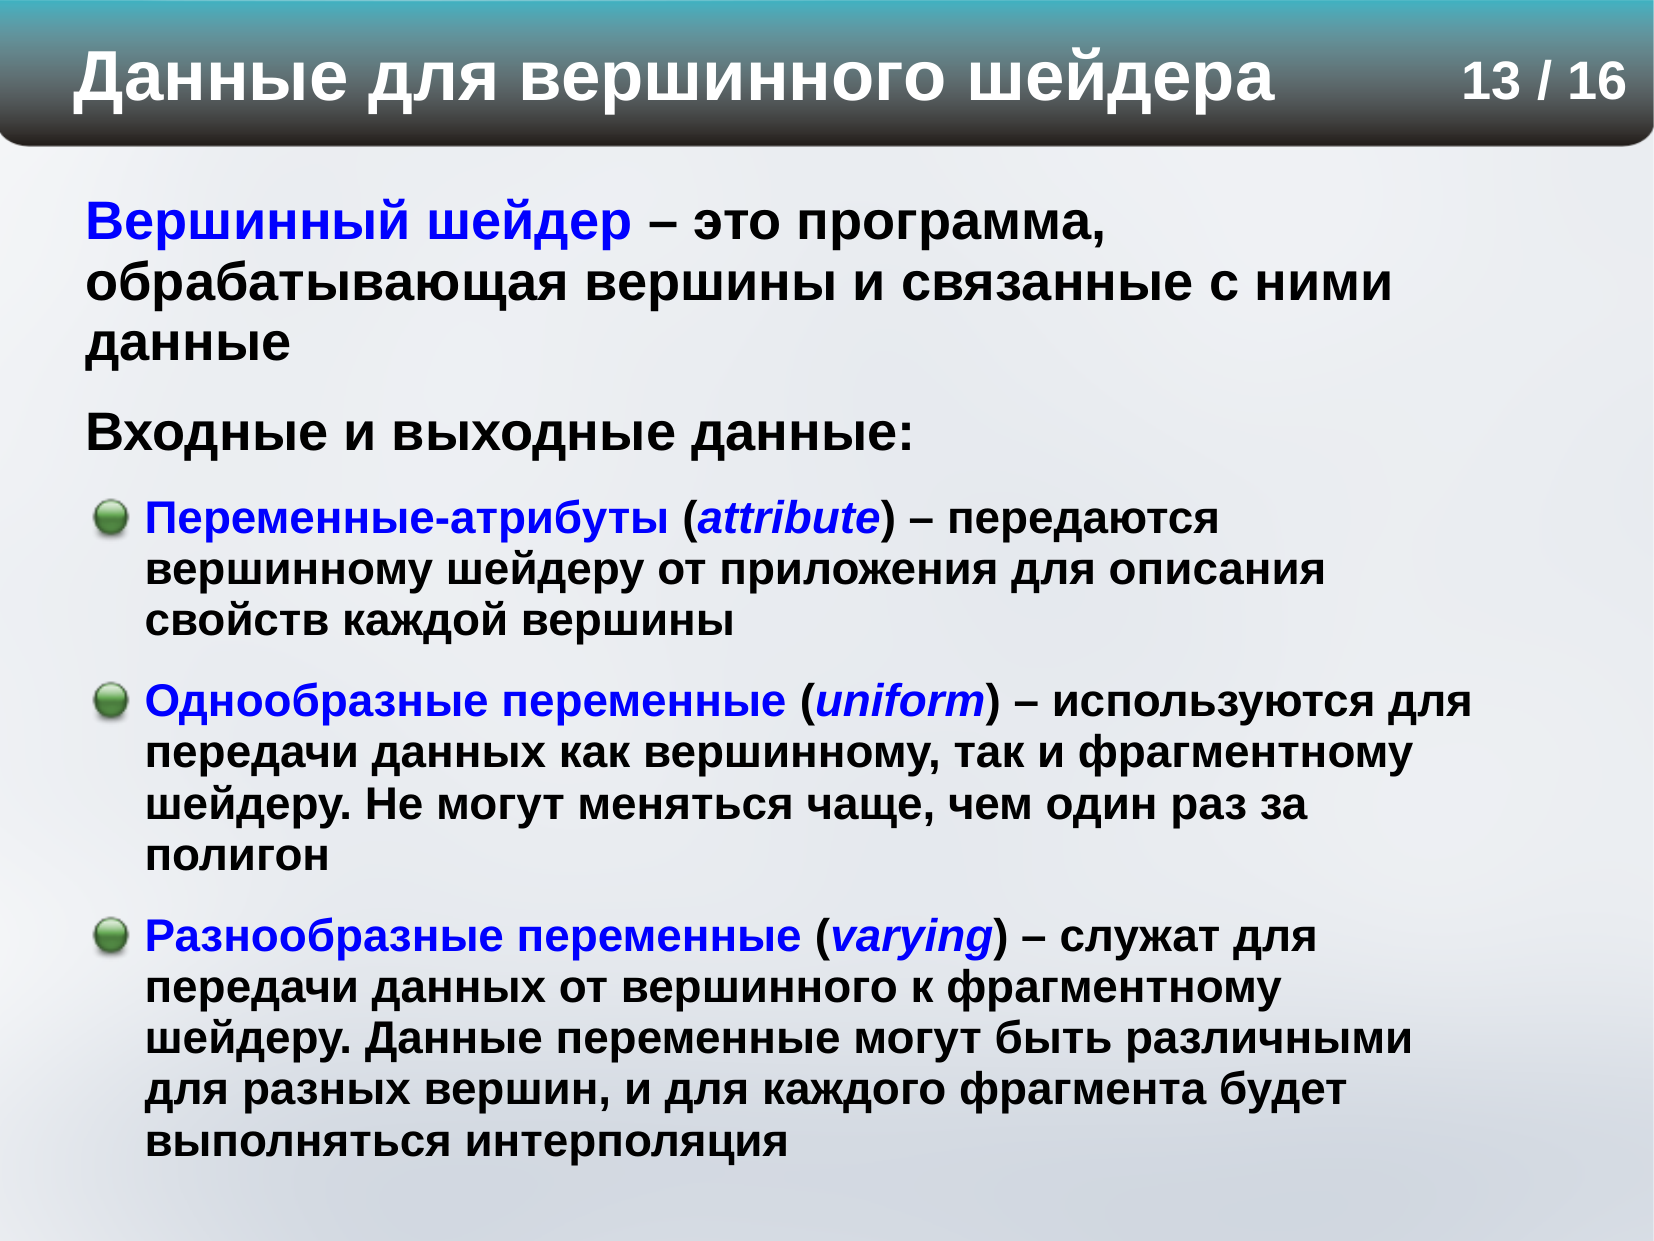

Данные для вершинного шейдера
Вершинный шейдер – это программа, обрабатывающая вершины и связанные с ними данные
Входные и выходные данные:
Переменные-атрибуты (attribute) – передаются вершинному шейдеру от приложения для описания свойств каждой вершины
Однообразные переменные (uniform) – используются для передачи данных как вершинному, так и фрагментному шейдеру. Не могут меняться чаще, чем один раз за полигон
Разнообразные переменные (varying) – служат для передачи данных от вершинного к фрагментному шейдеру. Данные переменные могут быть различными для разных вершин, и для каждого фрагмента будет выполняться интерполяция